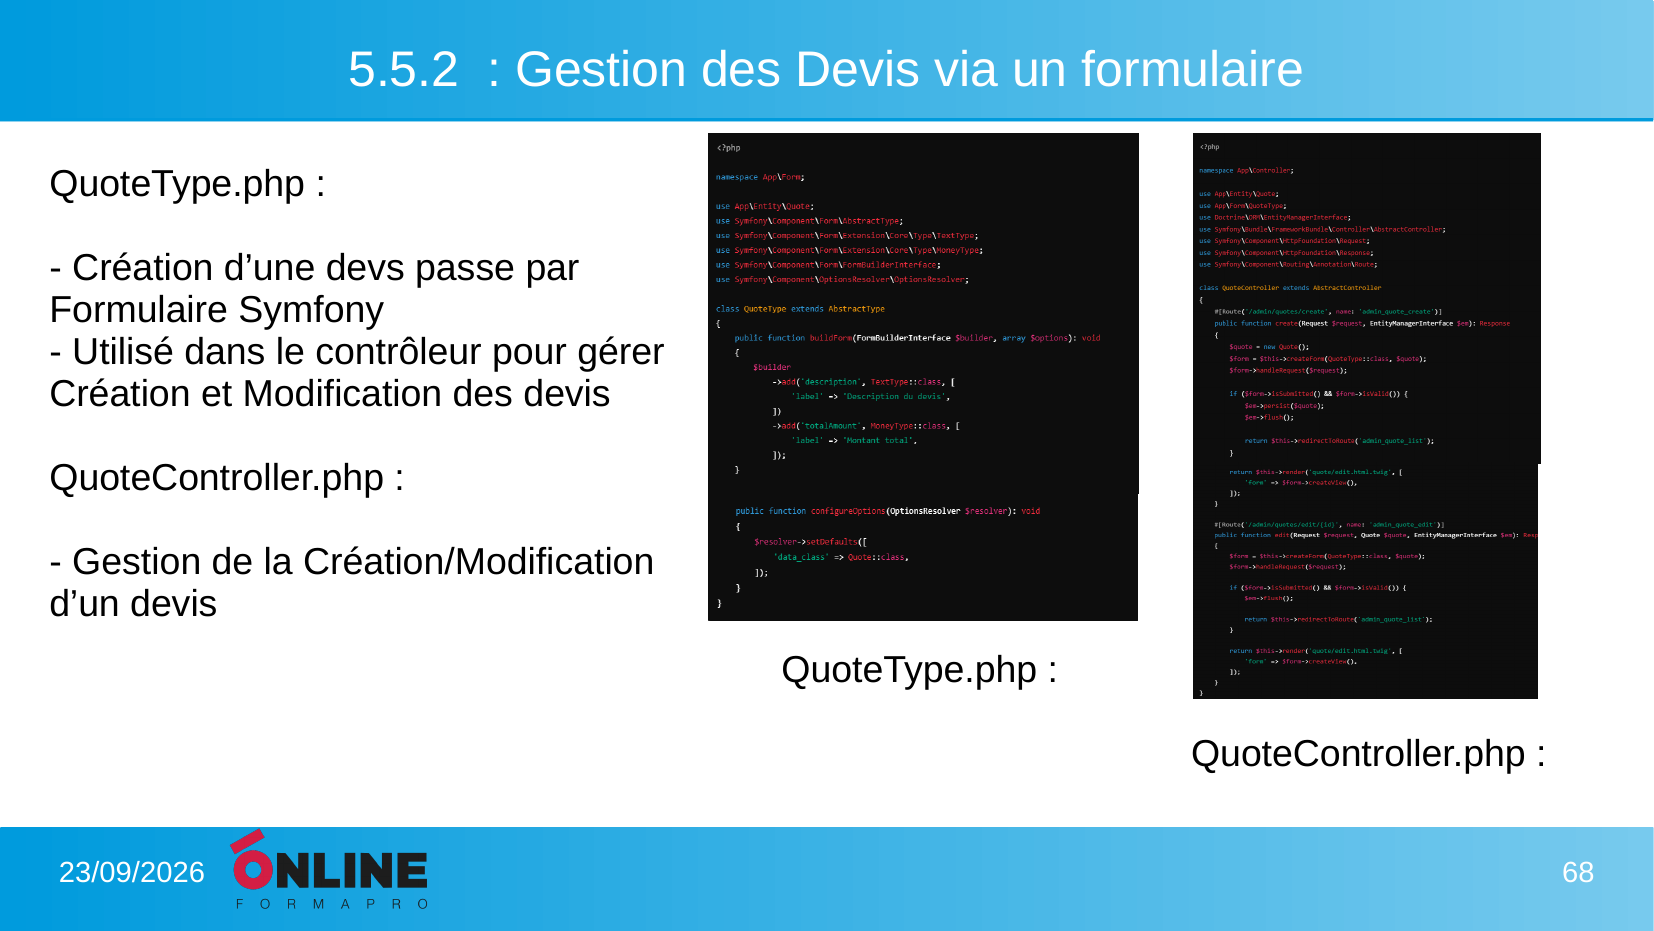

# 5.5.2  : Gestion des Devis via un formulaire
QuoteType.php :
- Création d’une devs passe par
Formulaire Symfony
- Utilisé dans le contrôleur pour gérer
Création et Modification des devis
QuoteController.php :
- Gestion de la Création/Modification
d’un devis
QuoteType.php :
QuoteController.php :
68